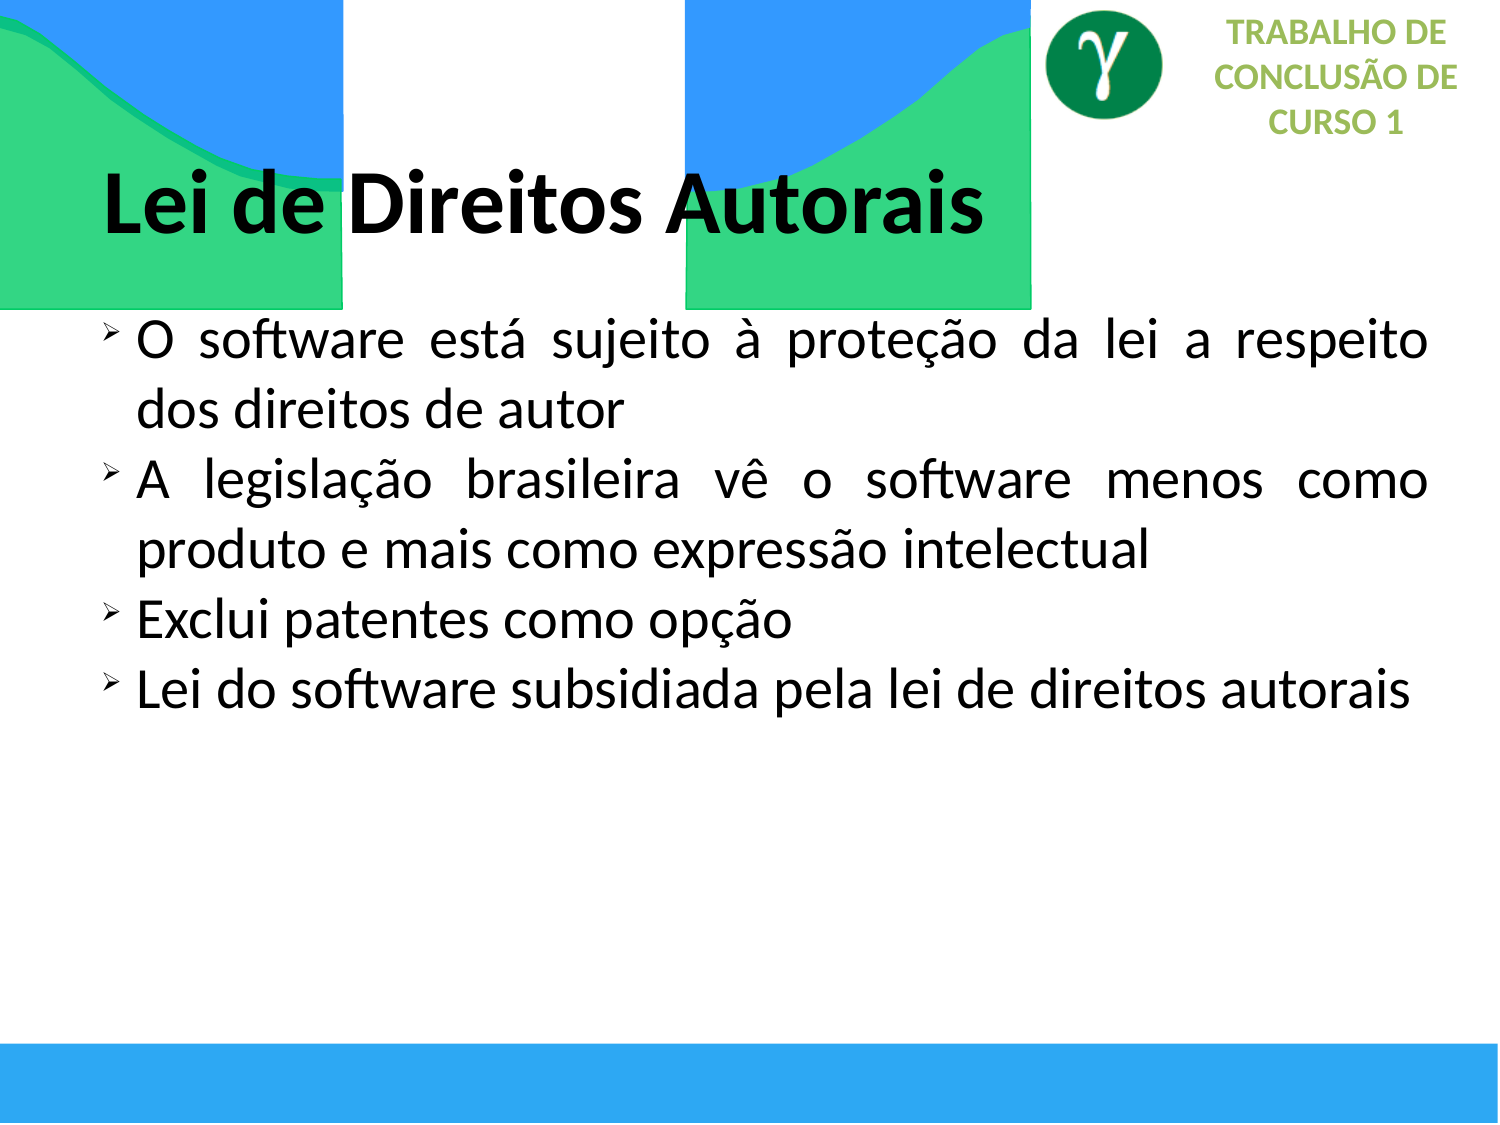

TRABALHO DE CONCLUSÃO DE CURSO 1
Lei de Direitos Autorais
O software está sujeito à proteção da lei a respeito dos direitos de autor
A legislação brasileira vê o software menos como produto e mais como expressão intelectual
Exclui patentes como opção
Lei do software subsidiada pela lei de direitos autorais